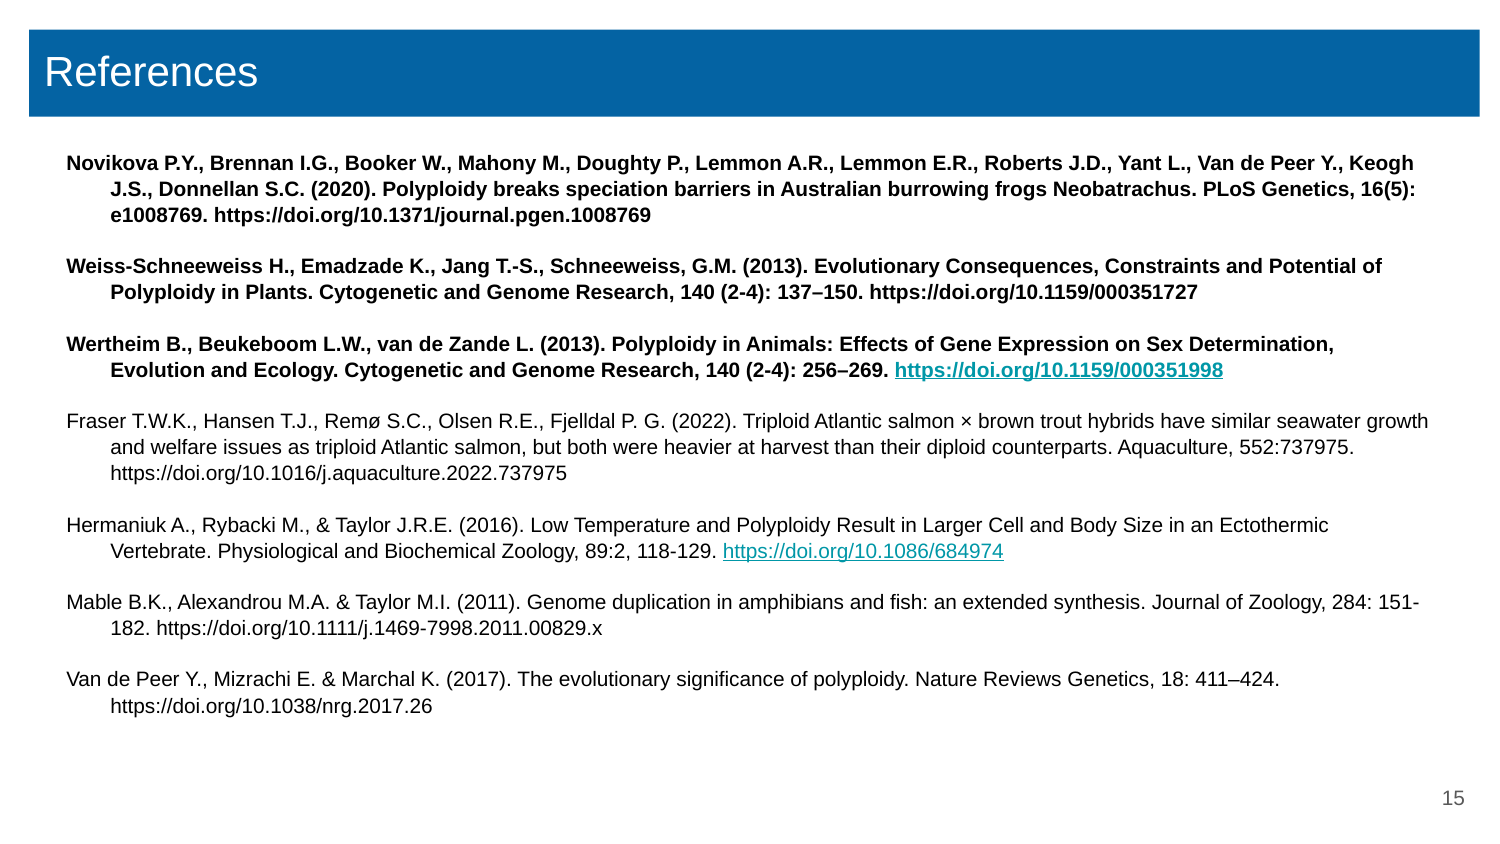

References
# Novikova P.Y., Brennan I.G., Booker W., Mahony M., Doughty P., Lemmon A.R., Lemmon E.R., Roberts J.D., Yant L., Van de Peer Y., Keogh J.S., Donnellan S.C. (2020). Polyploidy breaks speciation barriers in Australian burrowing frogs Neobatrachus. PLoS Genetics, 16(5): e1008769. https://doi.org/10.1371/journal.pgen.1008769
Weiss-Schneeweiss H., Emadzade K., Jang T.-S., Schneeweiss, G.M. (2013). Evolutionary Consequences, Constraints and Potential of Polyploidy in Plants. Cytogenetic and Genome Research, 140 (2-4): 137–150. https://doi.org/10.1159/000351727
Wertheim B., Beukeboom L.W., van de Zande L. (2013). Polyploidy in Animals: Effects of Gene Expression on Sex Determination, Evolution and Ecology. Cytogenetic and Genome Research, 140 (2-4): 256–269. https://doi.org/10.1159/000351998
Fraser T.W.K., Hansen T.J., Remø S.C., Olsen R.E., Fjelldal P. G. (2022). Triploid Atlantic salmon × brown trout hybrids have similar seawater growth and welfare issues as triploid Atlantic salmon, but both were heavier at harvest than their diploid counterparts. Aquaculture, 552:737975. https://doi.org/10.1016/j.aquaculture.2022.737975
Hermaniuk A., Rybacki M., & Taylor J.R.E. (2016). Low Temperature and Polyploidy Result in Larger Cell and Body Size in an Ectothermic Vertebrate. Physiological and Biochemical Zoology, 89:2, 118-129. https://doi.org/10.1086/684974
Mable B.K., Alexandrou M.A. & Taylor M.I. (2011). Genome duplication in amphibians and fish: an extended synthesis. Journal of Zoology, 284: 151-182. https://doi.org/10.1111/j.1469-7998.2011.00829.x
Van de Peer Y., Mizrachi E. & Marchal K. (2017). The evolutionary significance of polyploidy. Nature Reviews Genetics, 18: 411–424. https://doi.org/10.1038/nrg.2017.26